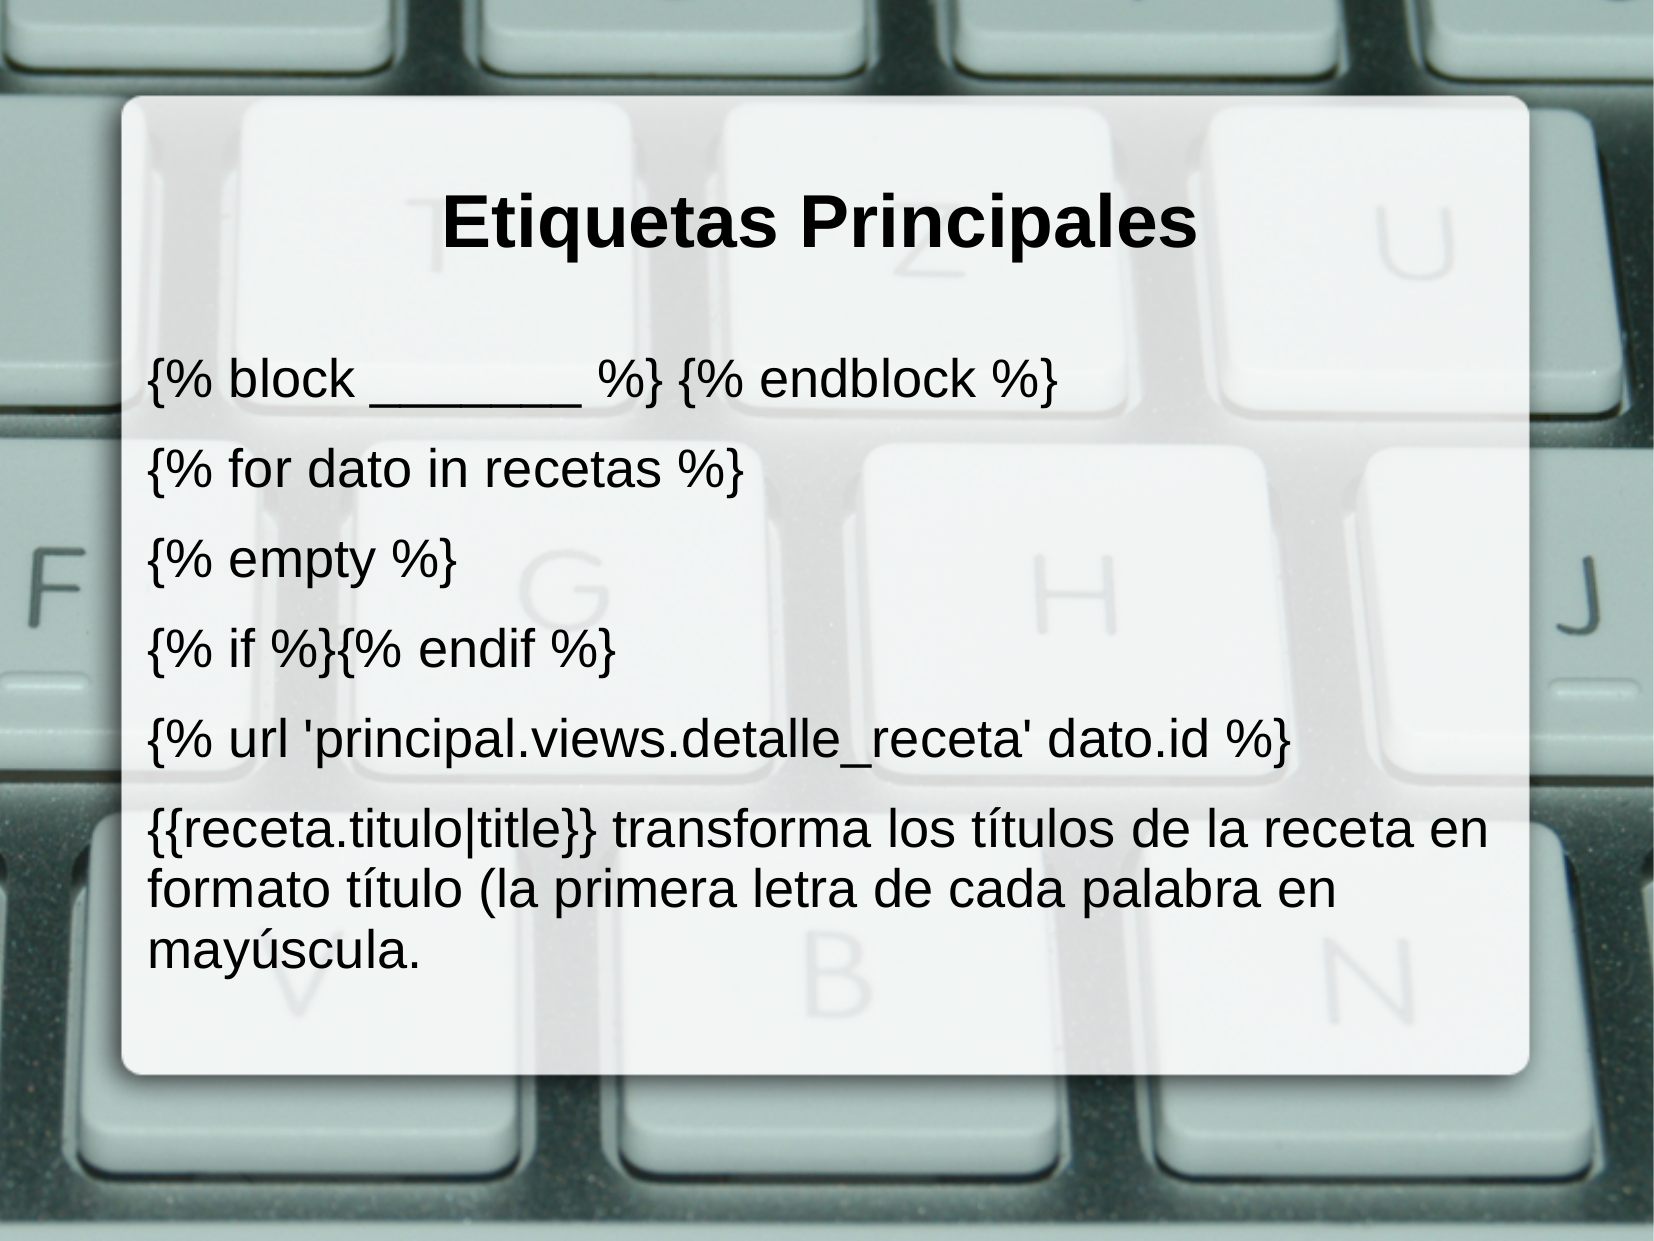

# Etiquetas Principales
{% block _______ %} {% endblock %}
{% for dato in recetas %}
{% empty %}
{% if %}{% endif %}
{% url 'principal.views.detalle_receta' dato.id %}
{{receta.titulo|title}} transforma los títulos de la receta en formato título (la primera letra de cada palabra en mayúscula.